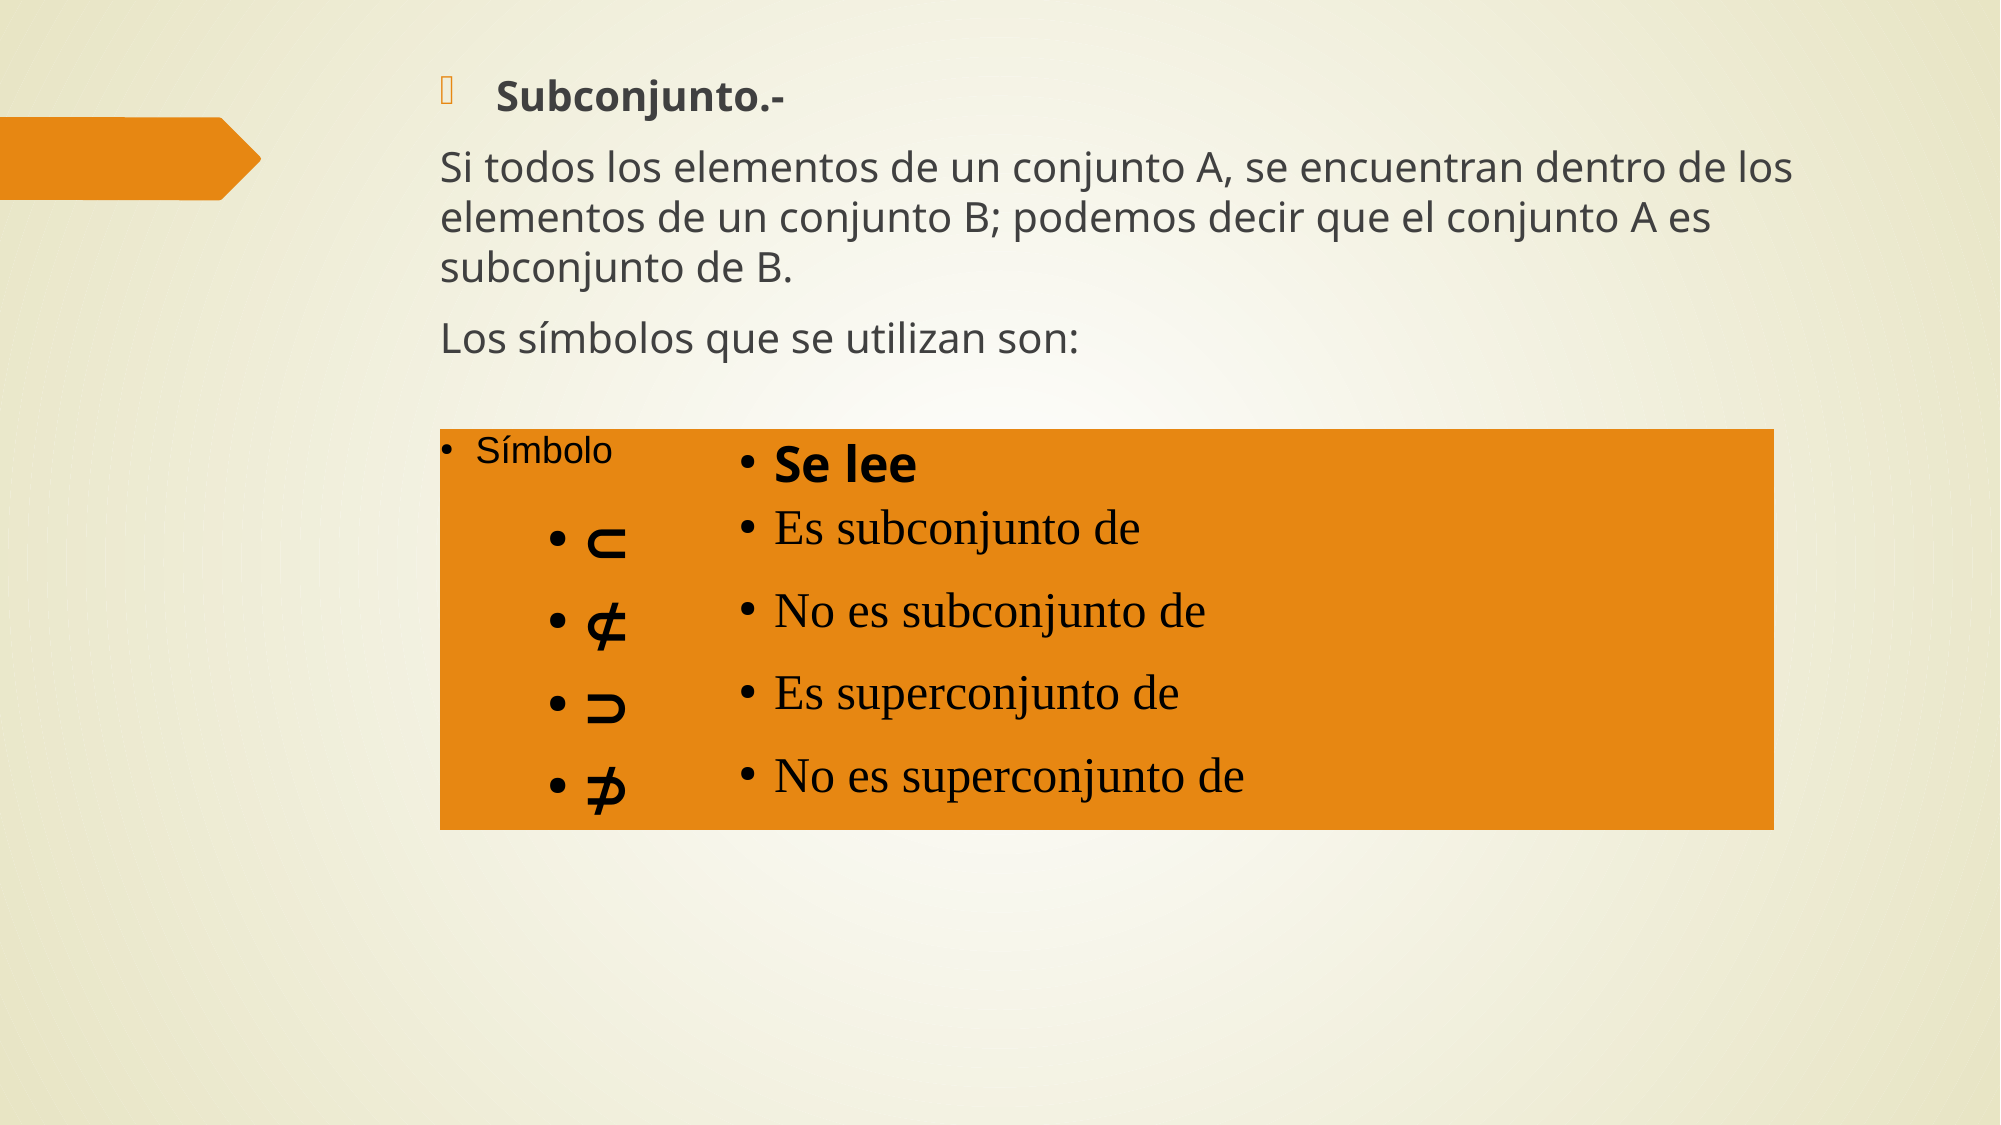

# Subconjunto.-
Si todos los elementos de un conjunto A, se encuentran dentro de los elementos de un conjunto B; podemos decir que el conjunto A es subconjunto de B.
Los símbolos que se utilizan son:
| Símbolo | Se lee |
| --- | --- |
| ⊂ | Es subconjunto de |
| ⊄ | No es subconjunto de |
| ⊃ | Es superconjunto de |
| ⊅ | No es superconjunto de |